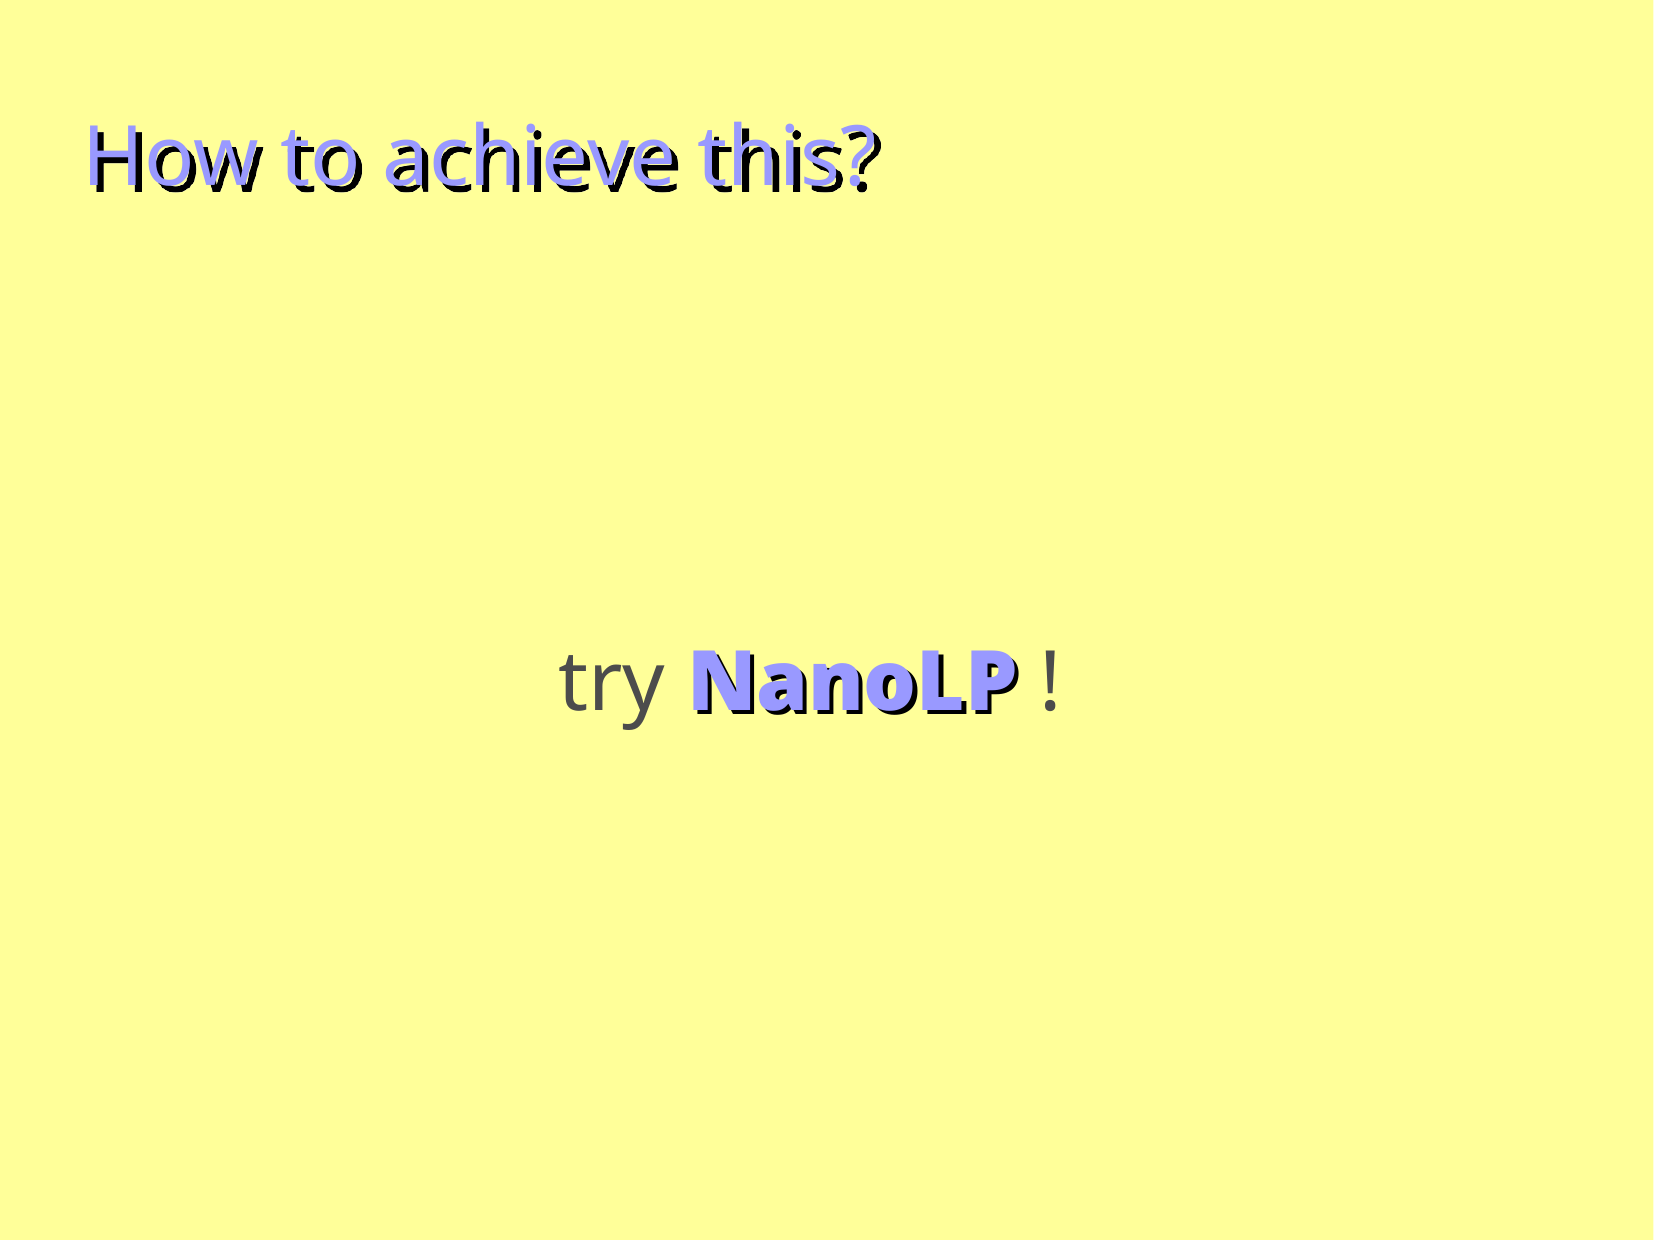

# How to achieve this?
try NanoLP !